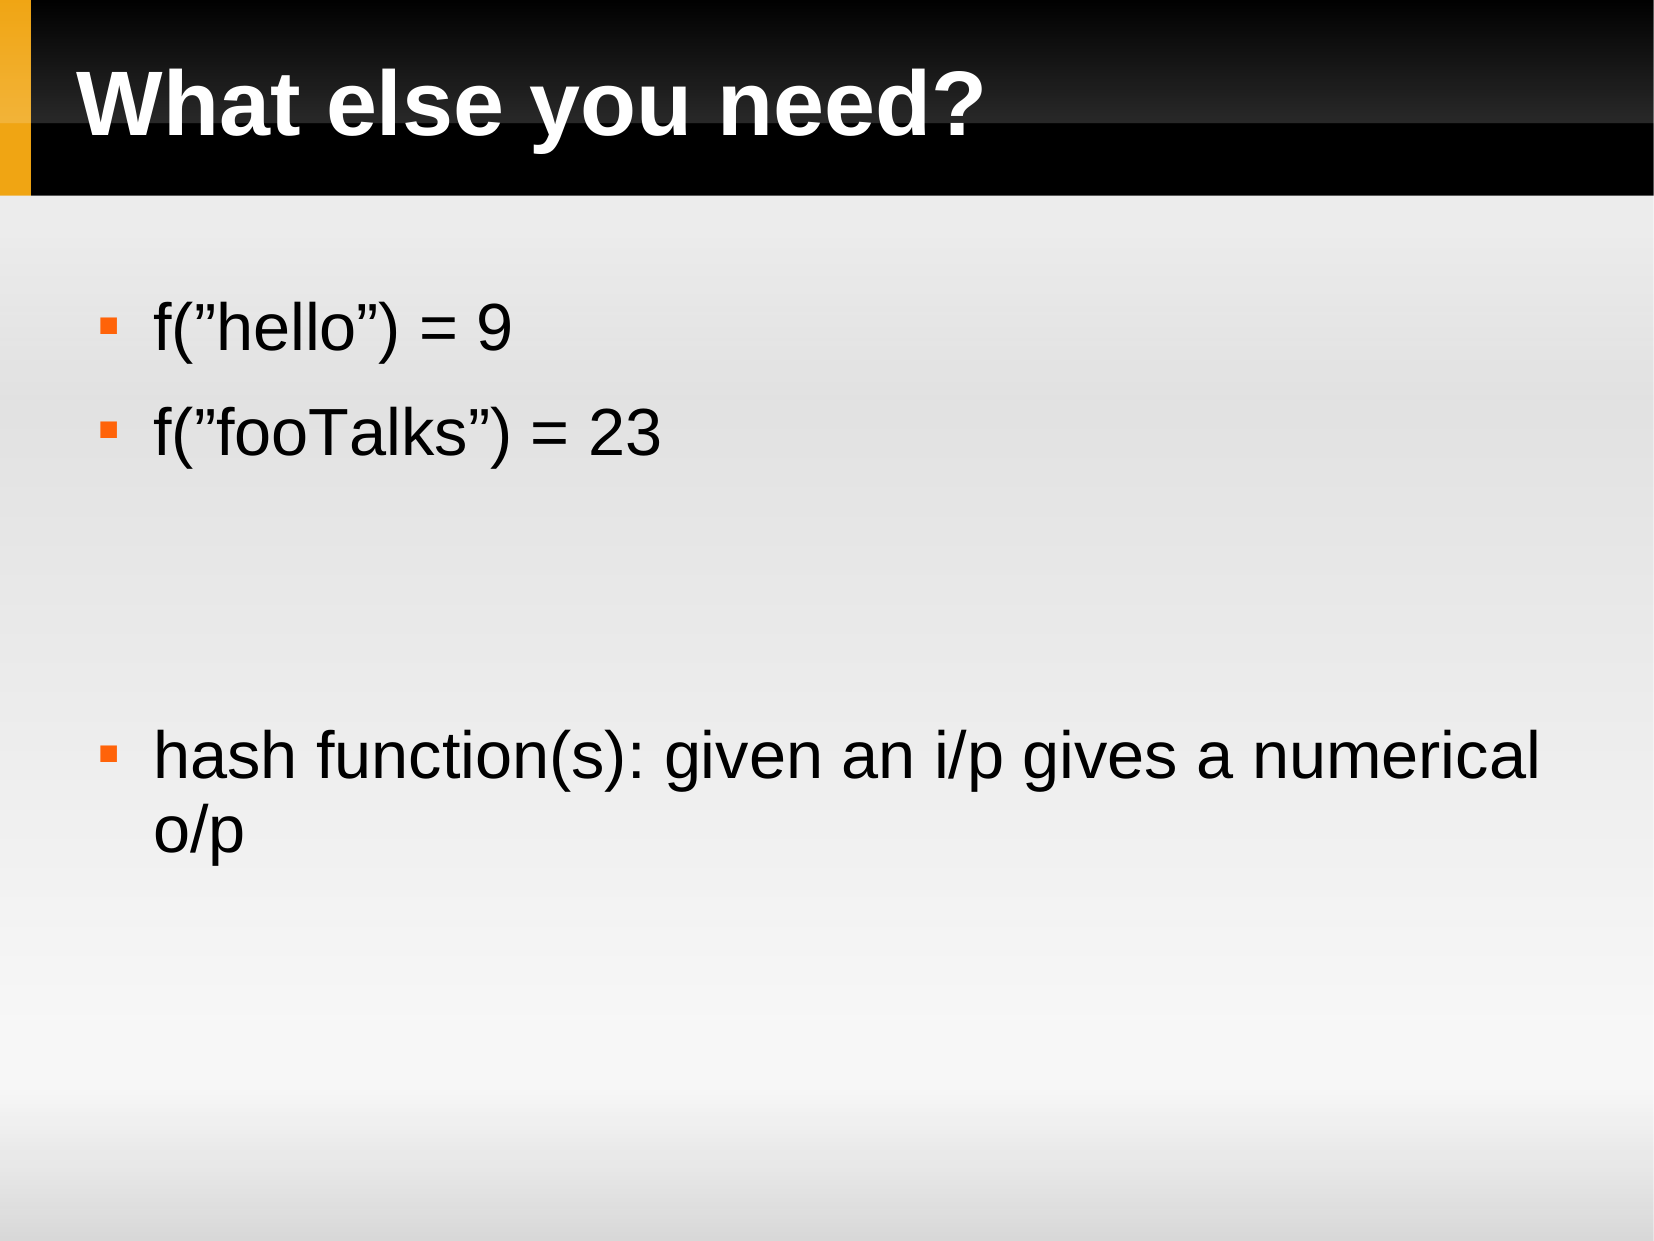

# What else you need?
f(”hello”) = 9
f(”fooTalks”) = 23
hash function(s): given an i/p gives a numerical o/p